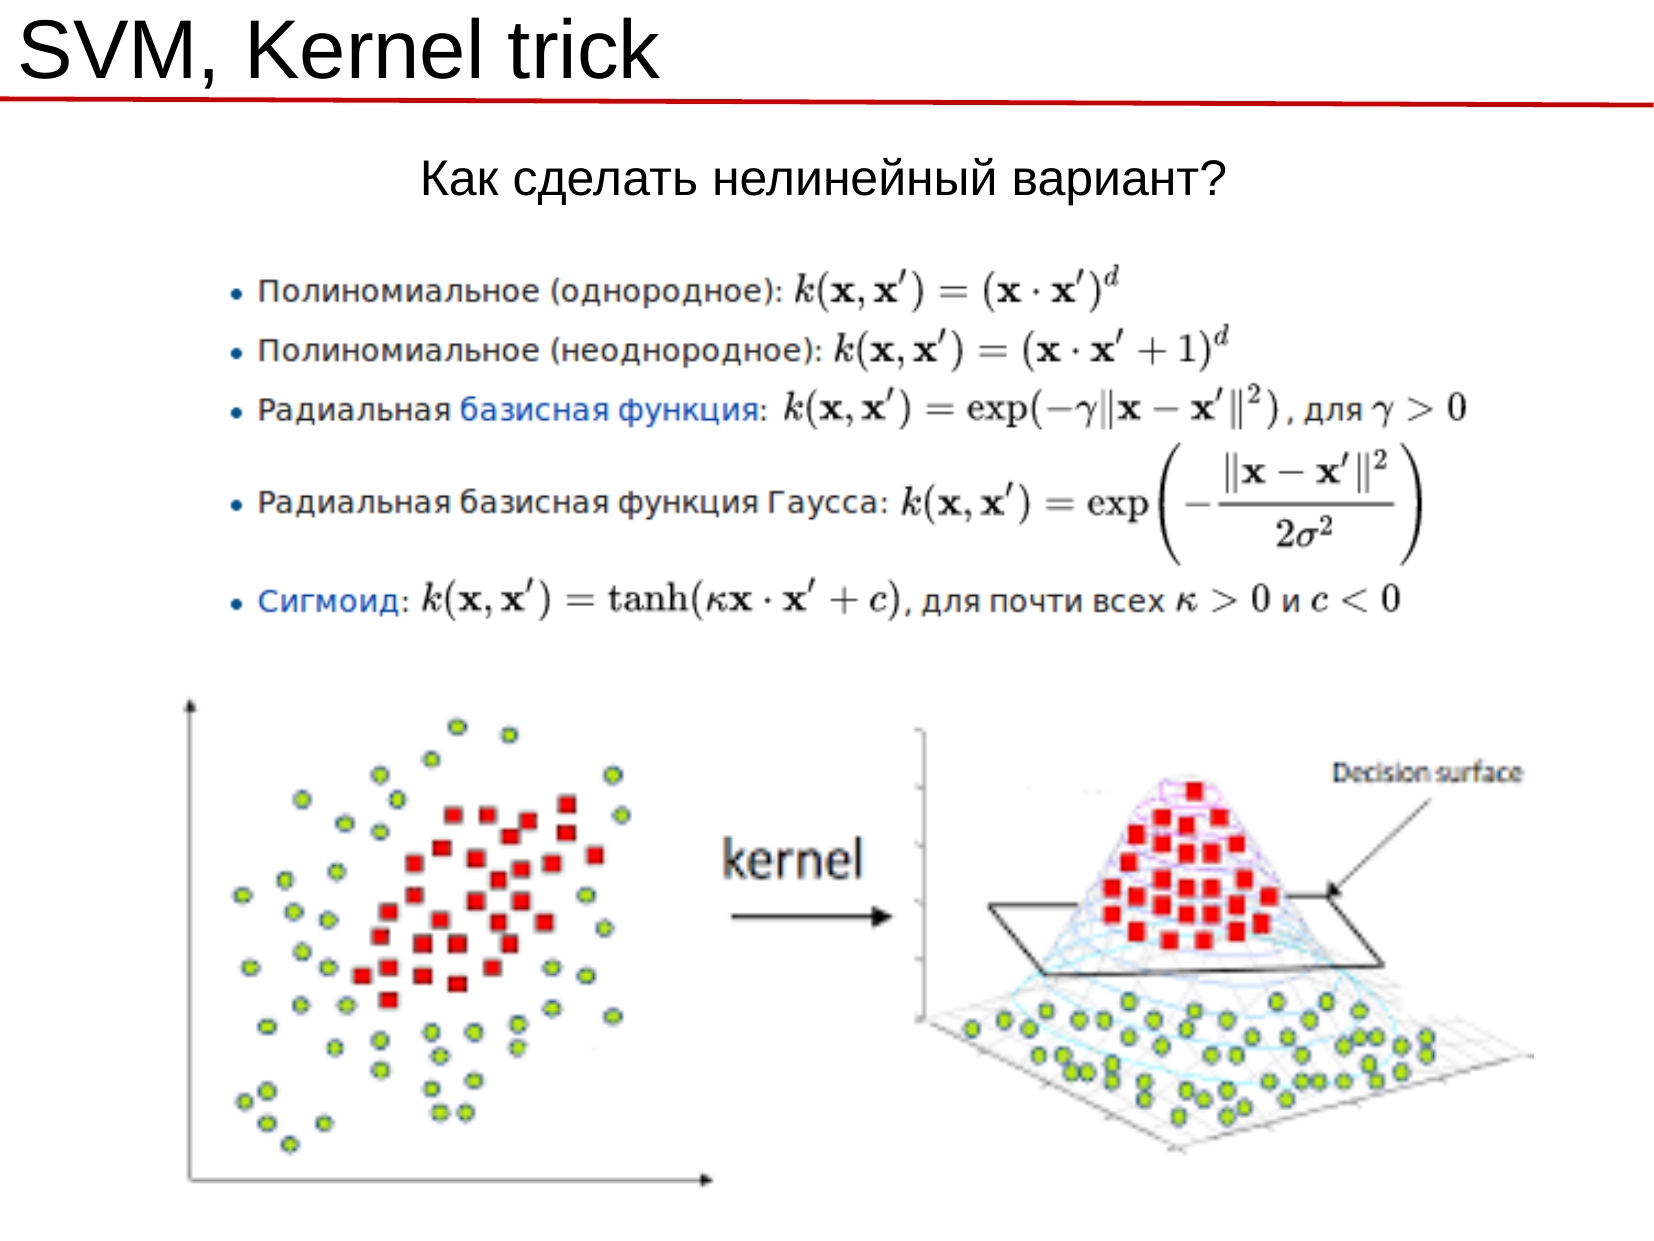

# SVM, Kernel trick
Как сделать нелинейный вариант?